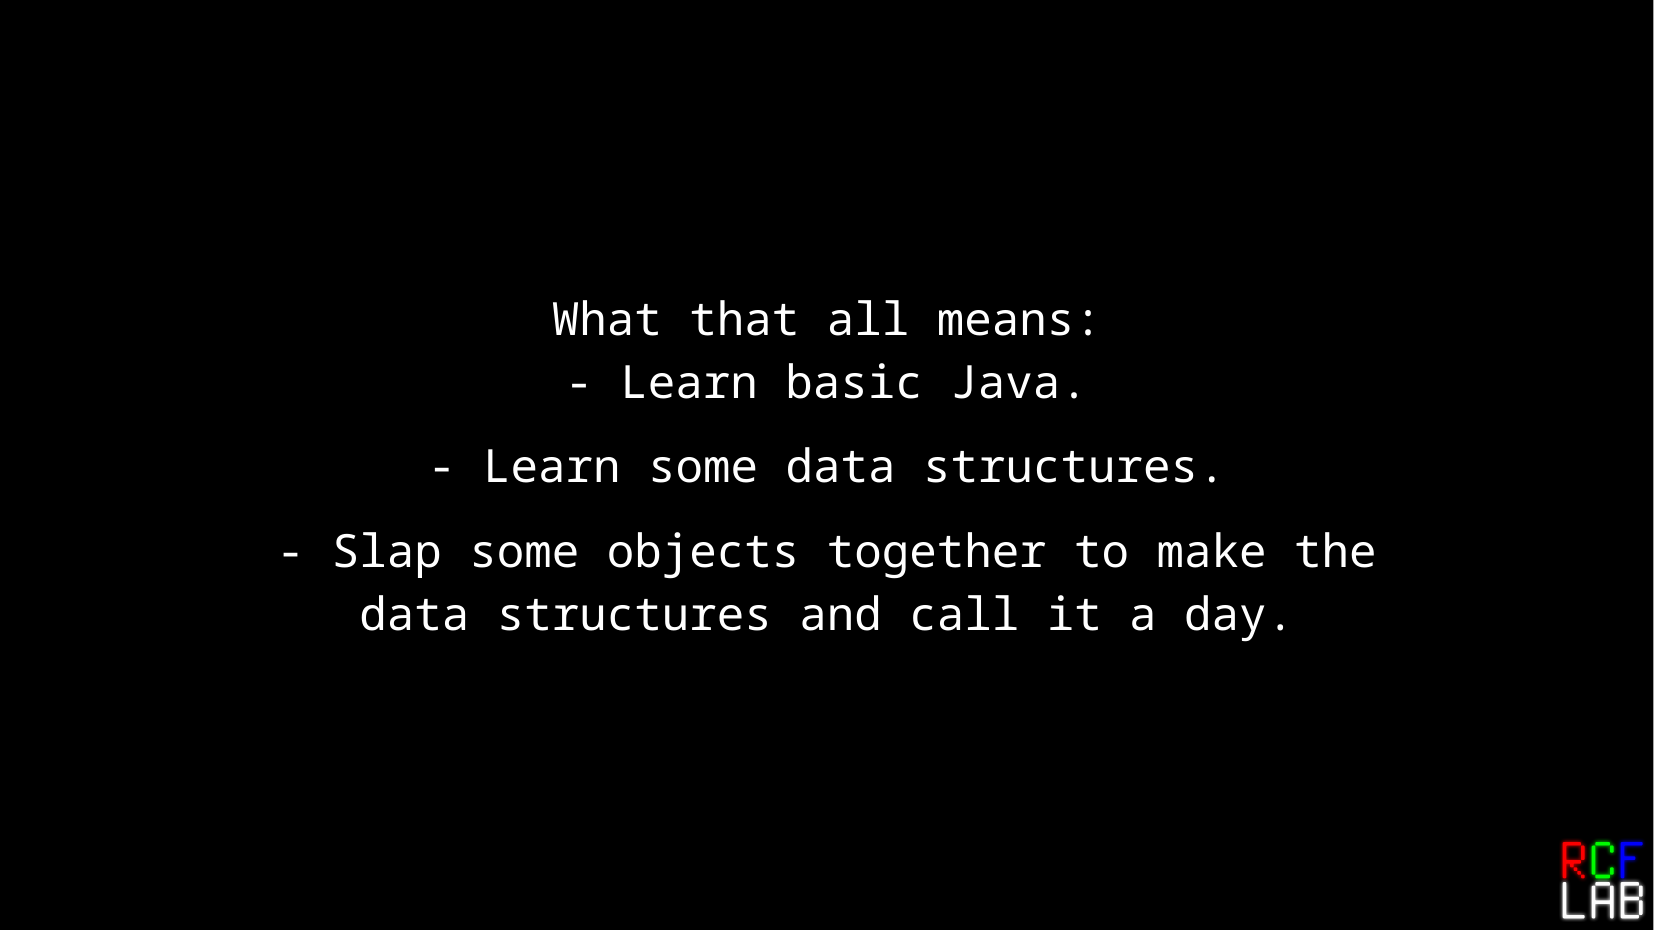

# What that all means: - Learn basic Java.
- Learn some data structures.
- Slap some objects together to make the data structures and call it a day.